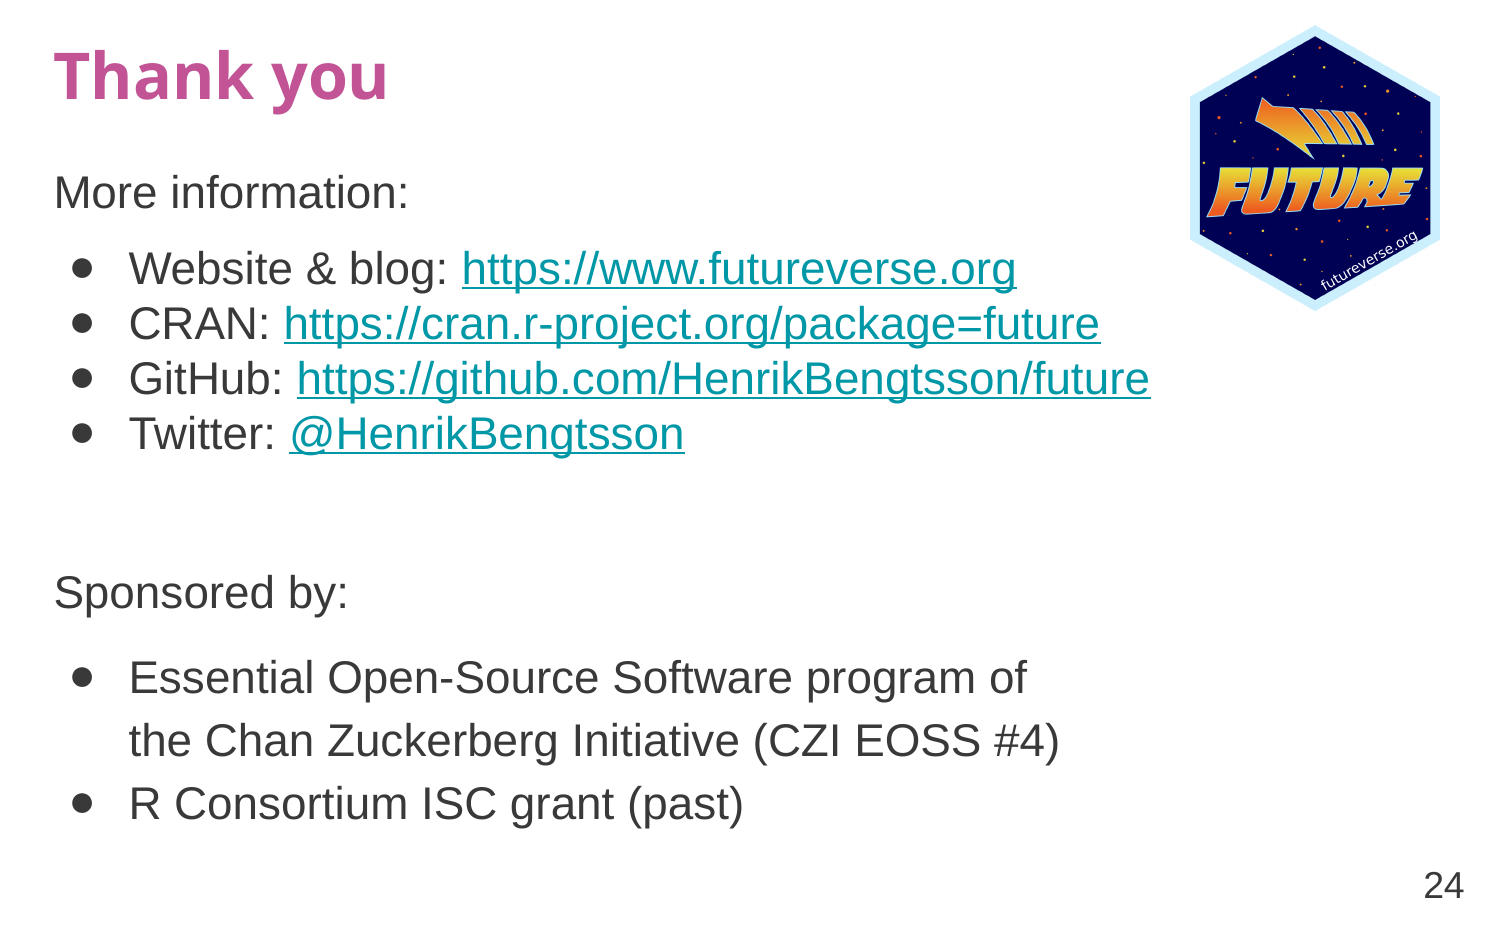

# Thank you
More information:
Website & blog: https://www.futureverse.org
CRAN: https://cran.r-project.org/package=future
GitHub: https://github.com/HenrikBengtsson/future
Twitter: @HenrikBengtsson
Sponsored by:
Essential Open-Source Software program of
the Chan Zuckerberg Initiative (CZI EOSS #4)
R Consortium ISC grant (past)